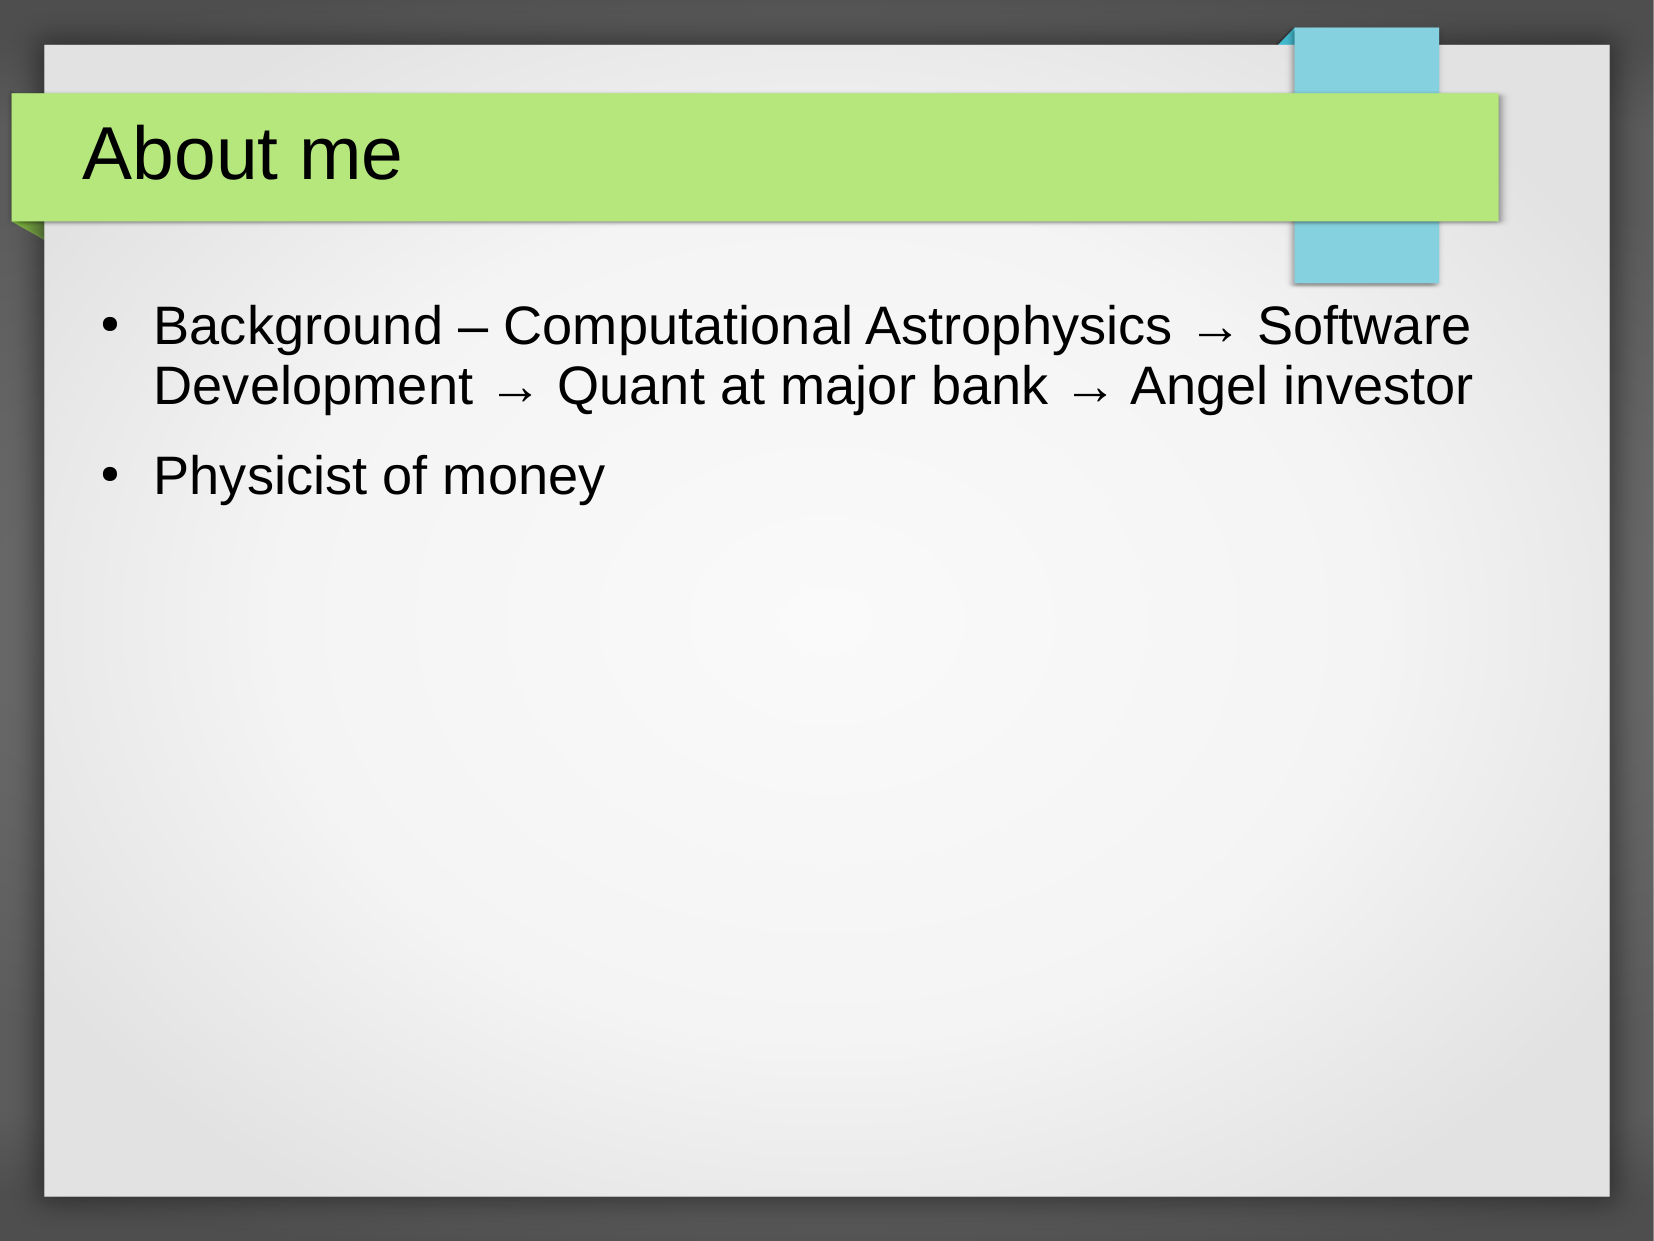

# About me
Background – Computational Astrophysics → Software Development → Quant at major bank → Angel investor
Physicist of money